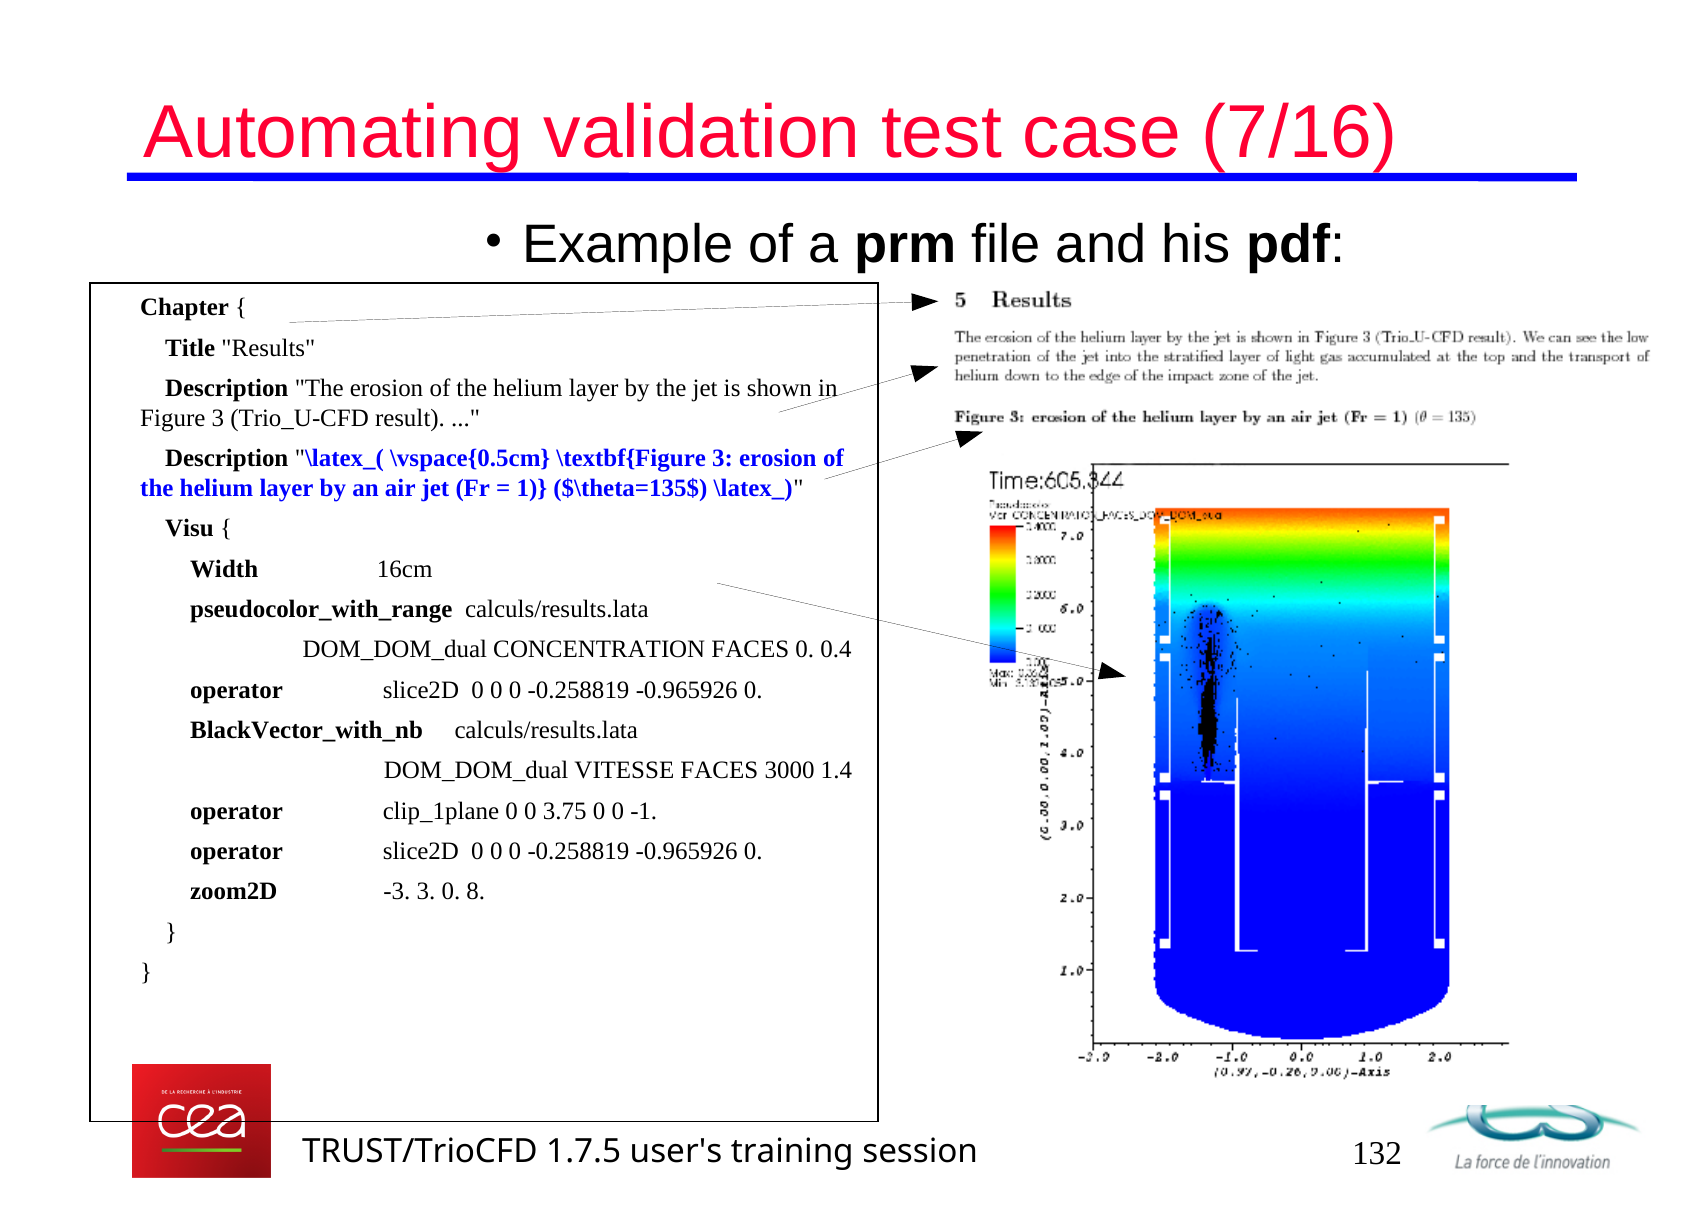

# Automating validation test case (7/16)
Example of a prm file and his pdf:
Chapter {
 Title "Results"
 Description "The erosion of the helium layer by the jet is shown in Figure 3 (Trio_U-CFD result). ..."
 Description "\latex_( \vspace{0.5cm} \textbf{Figure 3: erosion of the helium layer by an air jet (Fr = 1)} ($\theta=135$) \latex_)"
 Visu {
 Width 16cm
 pseudocolor_with_range calculs/results.lata
 DOM_DOM_dual CONCENTRATION FACES 0. 0.4
 operator slice2D 0 0 0 -0.258819 -0.965926 0.
 BlackVector_with_nb calculs/results.lata
 DOM_DOM_dual VITESSE FACES 3000 1.4
 operator clip_1plane 0 0 3.75 0 0 -1.
 operator slice2D 0 0 0 -0.258819 -0.965926 0.
 zoom2D -3. 3. 0. 8.
 }
}
TRUST/TrioCFD 1.7.5 user's training session
132